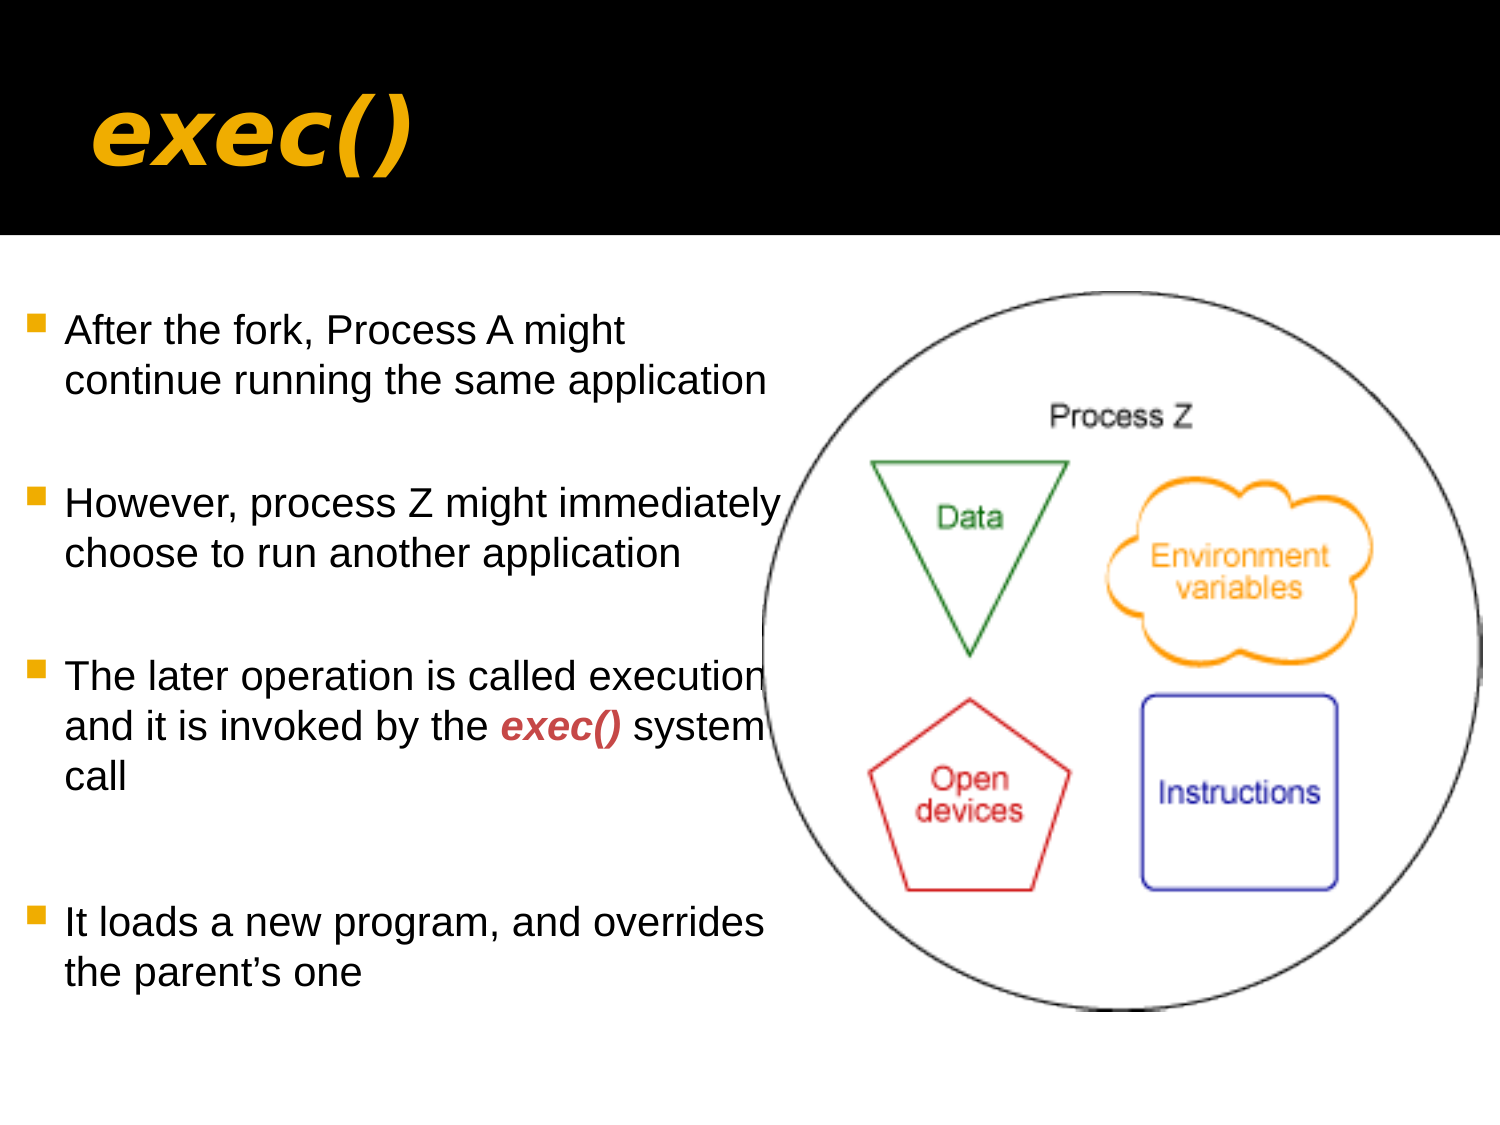

# exec()
After the fork, Process A might continue running the same application
However, process Z might immediately choose to run another application
The later operation is called execution and it is invoked by the exec() system call
It loads a new program, and overrides the parent’s one